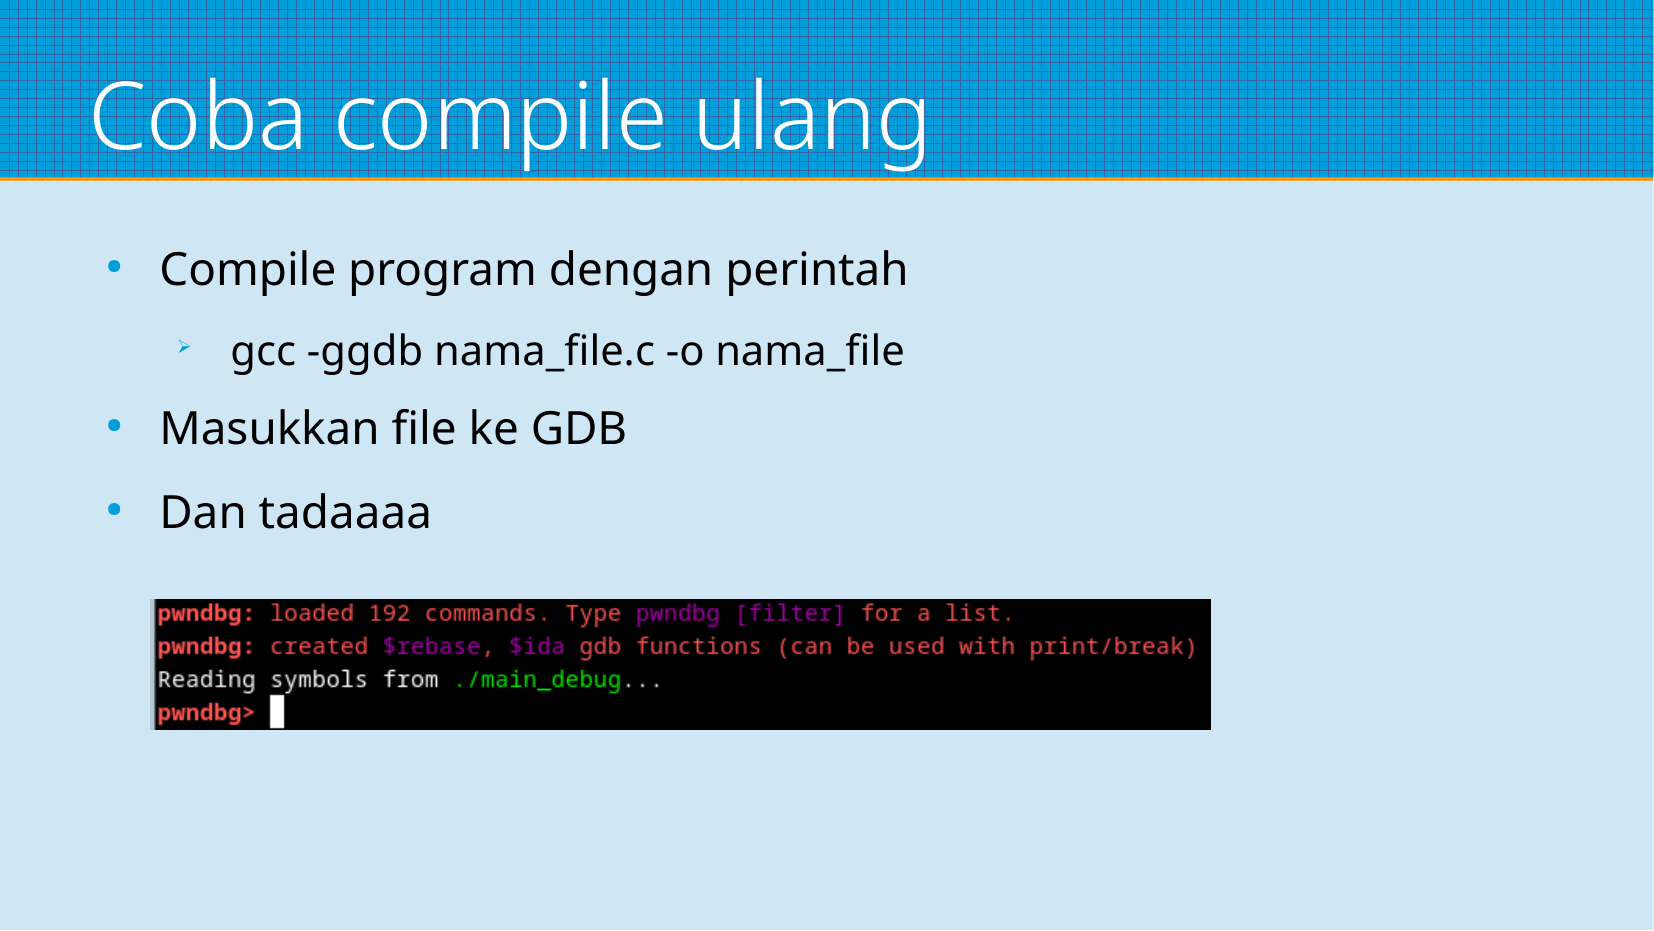

# Coba compile ulang
Compile program dengan perintah
gcc -ggdb nama_file.c -o nama_file
Masukkan file ke GDB
Dan tadaaaa